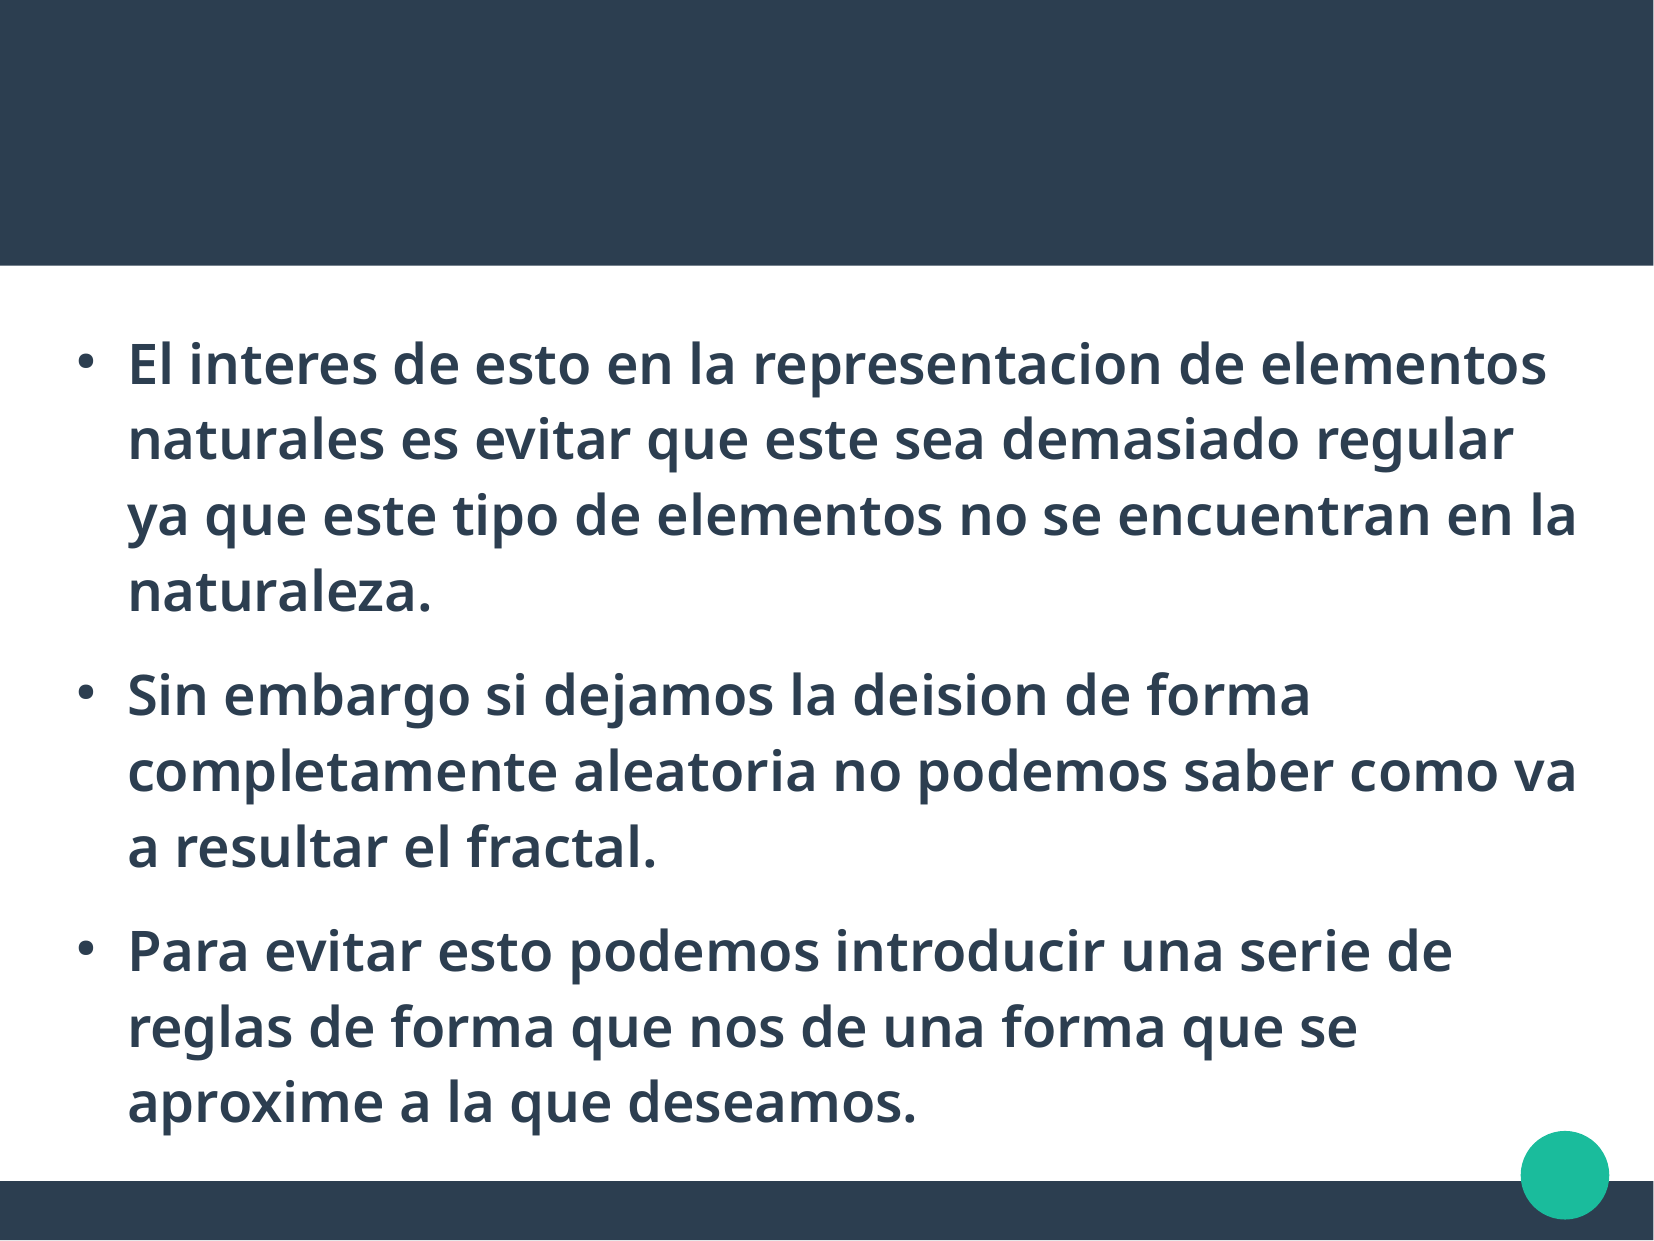

#
El interes de esto en la representacion de elementos naturales es evitar que este sea demasiado regular ya que este tipo de elementos no se encuentran en la naturaleza.
Sin embargo si dejamos la deision de forma completamente aleatoria no podemos saber como va a resultar el fractal.
Para evitar esto podemos introducir una serie de reglas de forma que nos de una forma que se aproxime a la que deseamos.